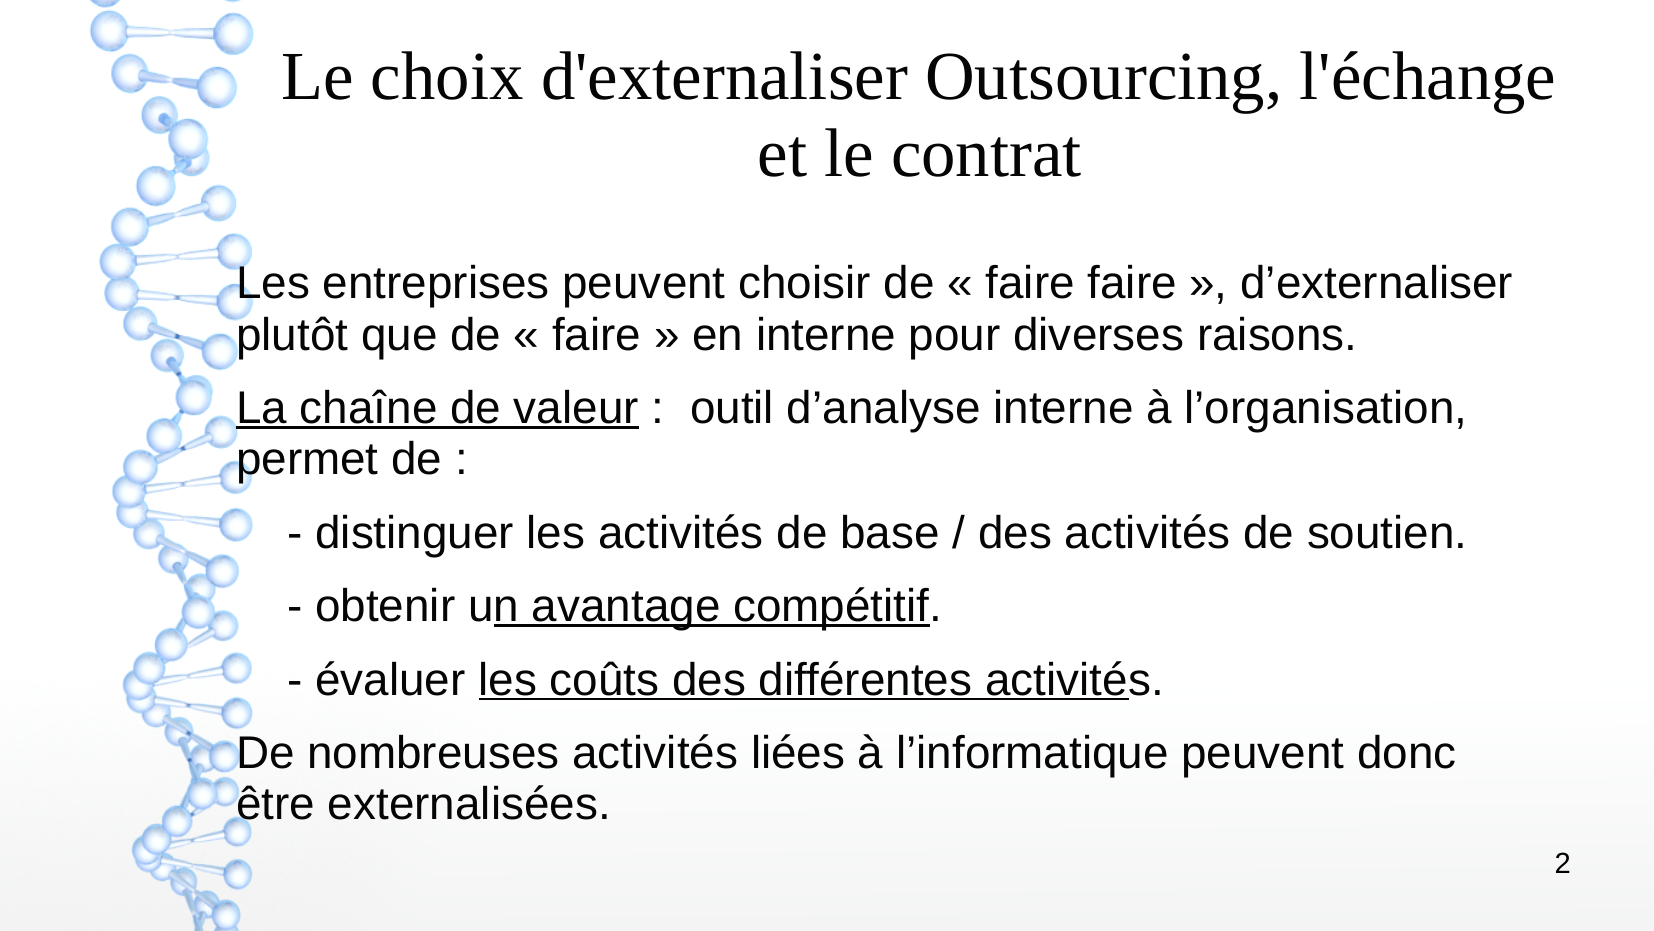

# Le choix d'externaliser Outsourcing, l'échange et le contrat
Les entreprises peuvent choisir de « faire faire », d’externaliser plutôt que de « faire » en interne pour diverses raisons.
La chaîne de valeur : outil d’analyse interne à l’organisation, permet de :
 - distinguer les activités de base / des activités de soutien.
 - obtenir un avantage compétitif.
 - évaluer les coûts des différentes activités.
De nombreuses activités liées à l’informatique peuvent donc être externalisées.
2